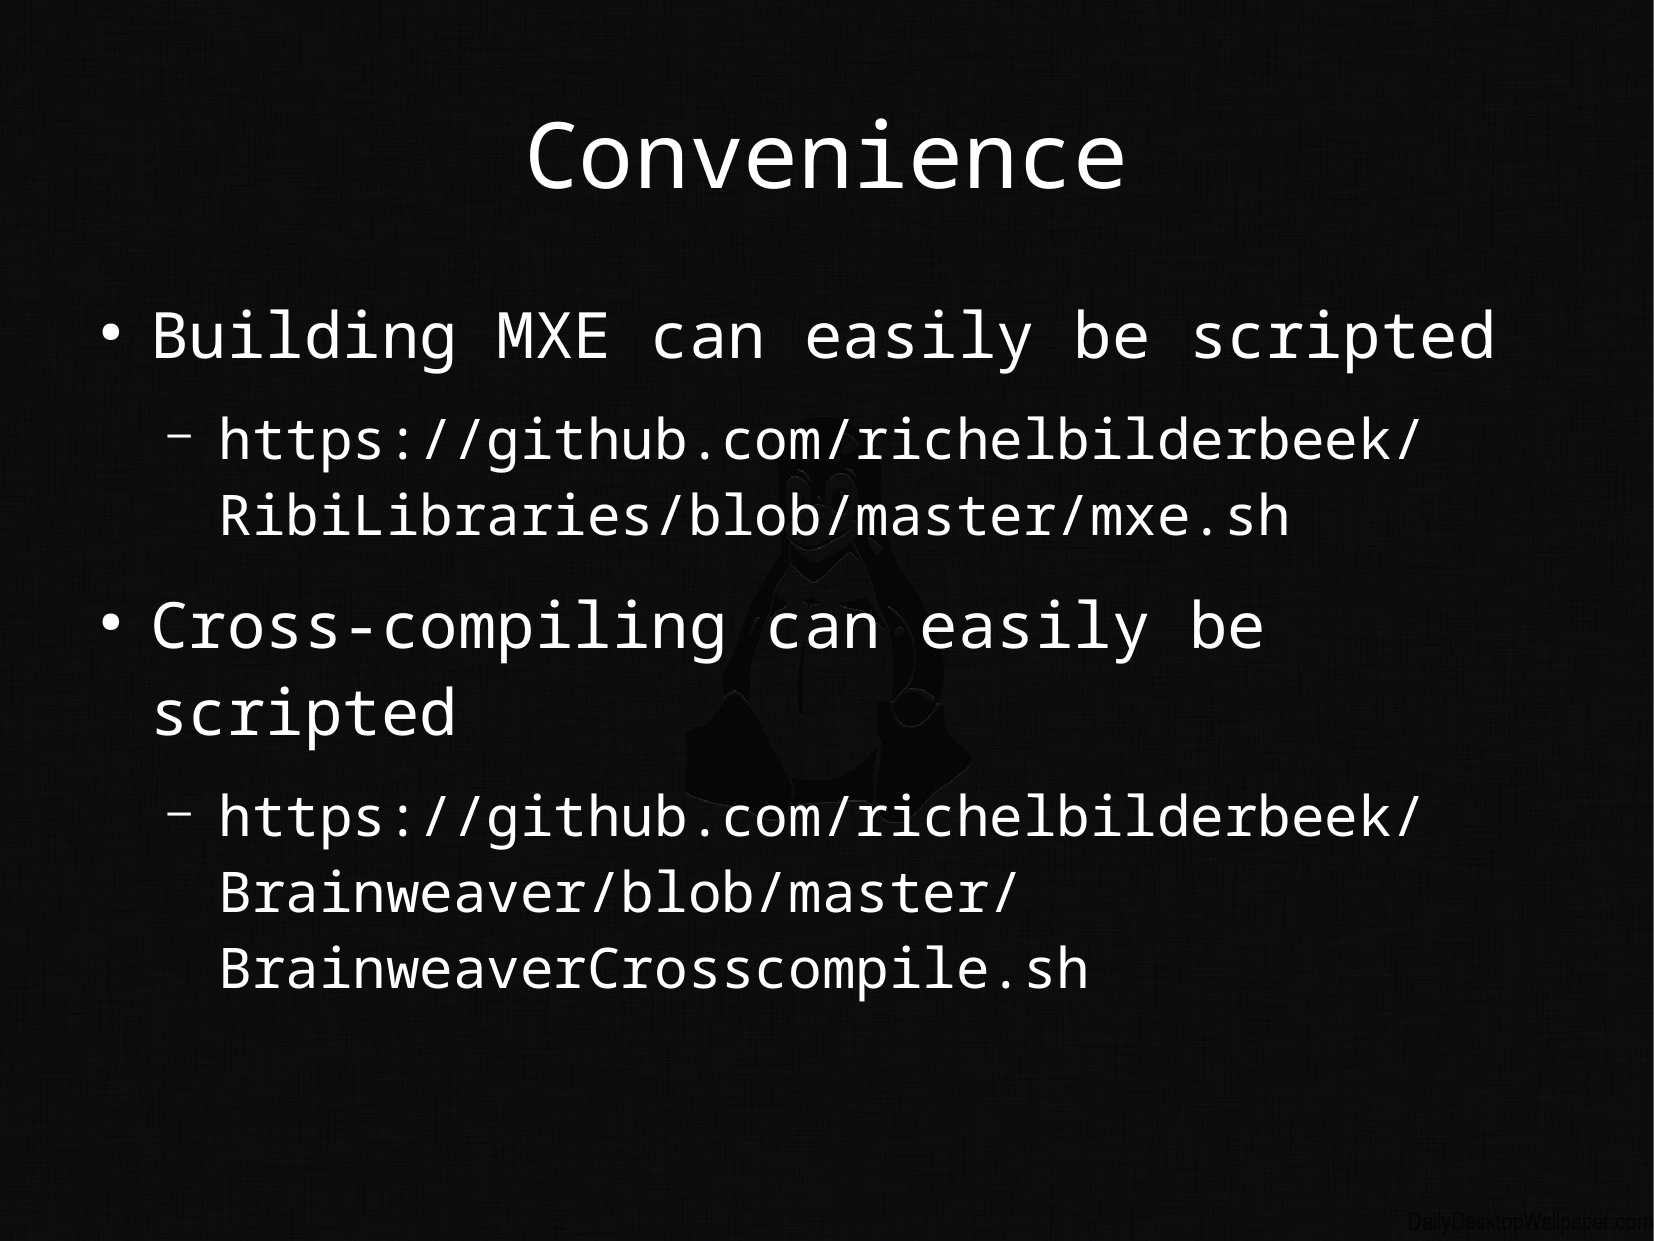

# Convenience
Building MXE can easily be scripted
https://github.com/richelbilderbeek/RibiLibraries/blob/master/mxe.sh
Cross-compiling can easily be scripted
https://github.com/richelbilderbeek/Brainweaver/blob/master/BrainweaverCrosscompile.sh